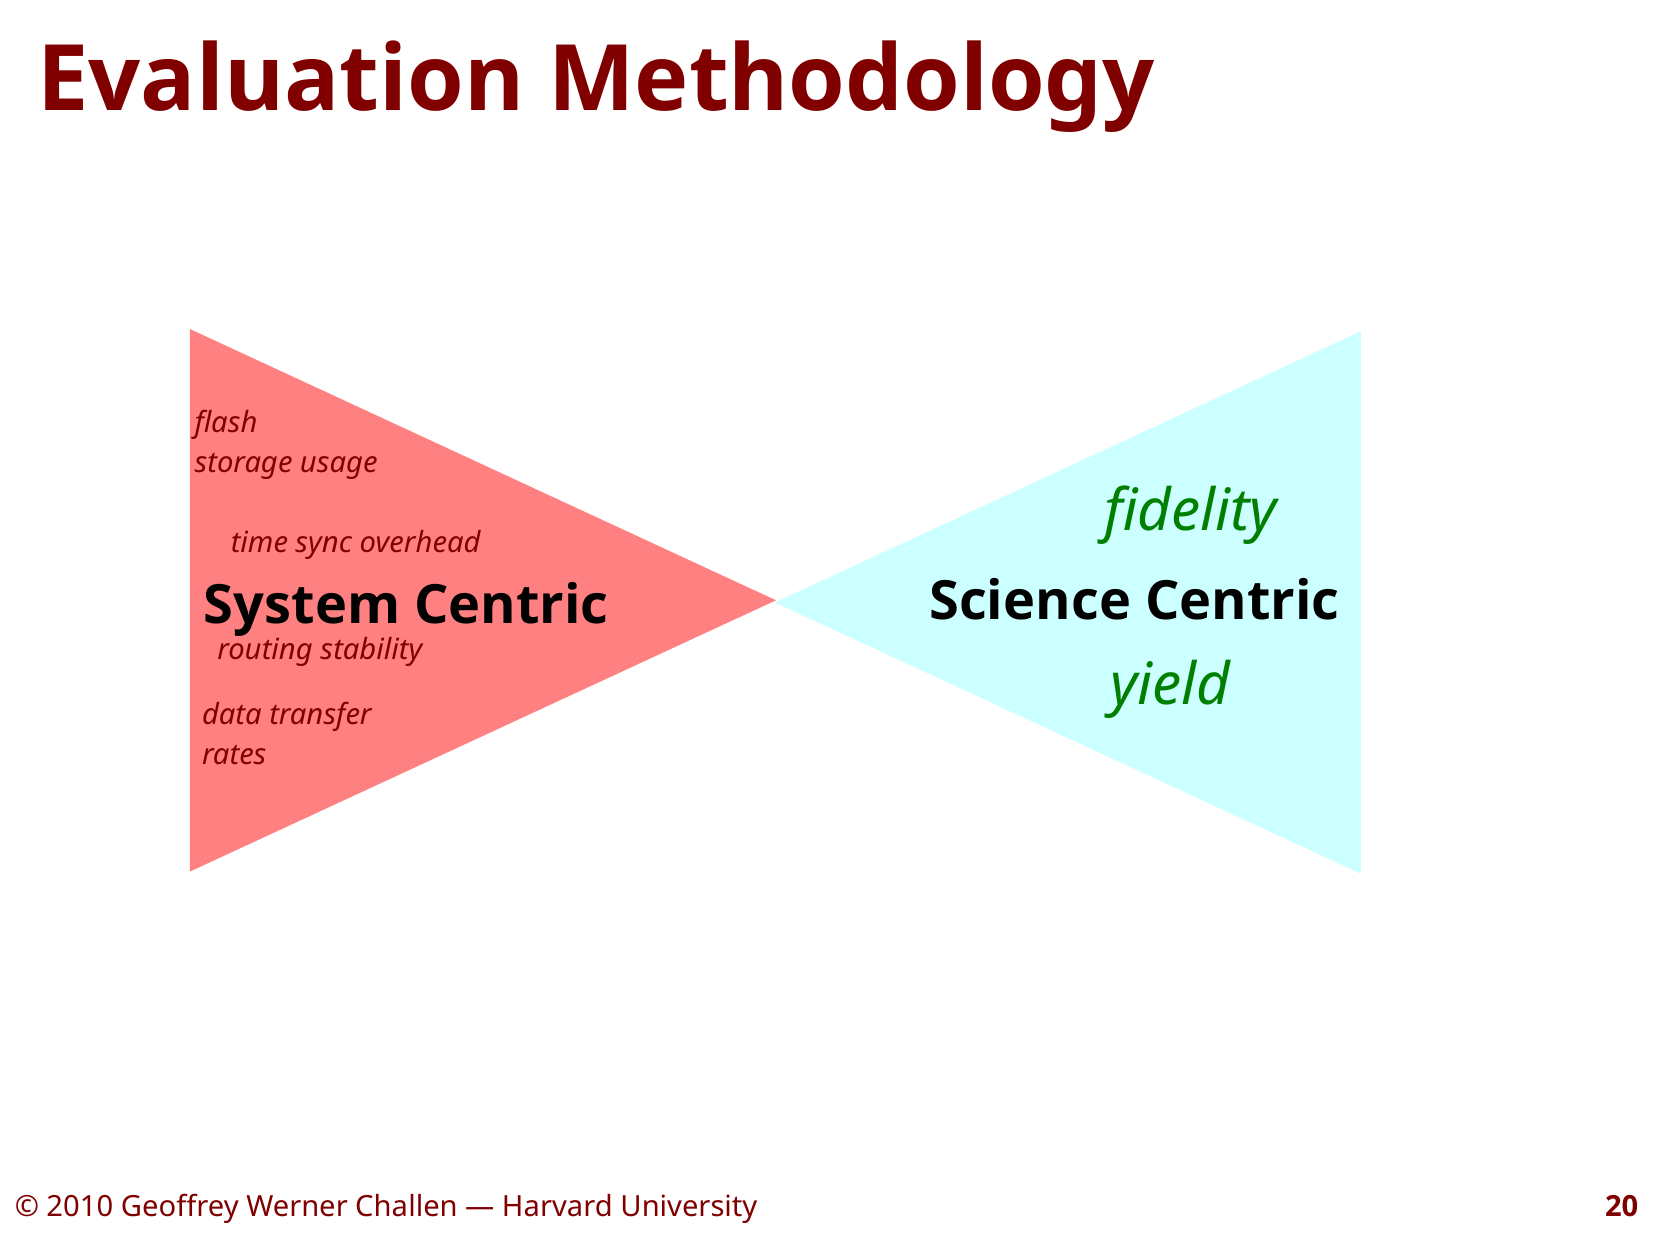

# Evaluation Methodology
Science Centric
flash
storage usage
fidelity
time sync overhead
System Centric
routing stability
yield
data transfer
rates
20